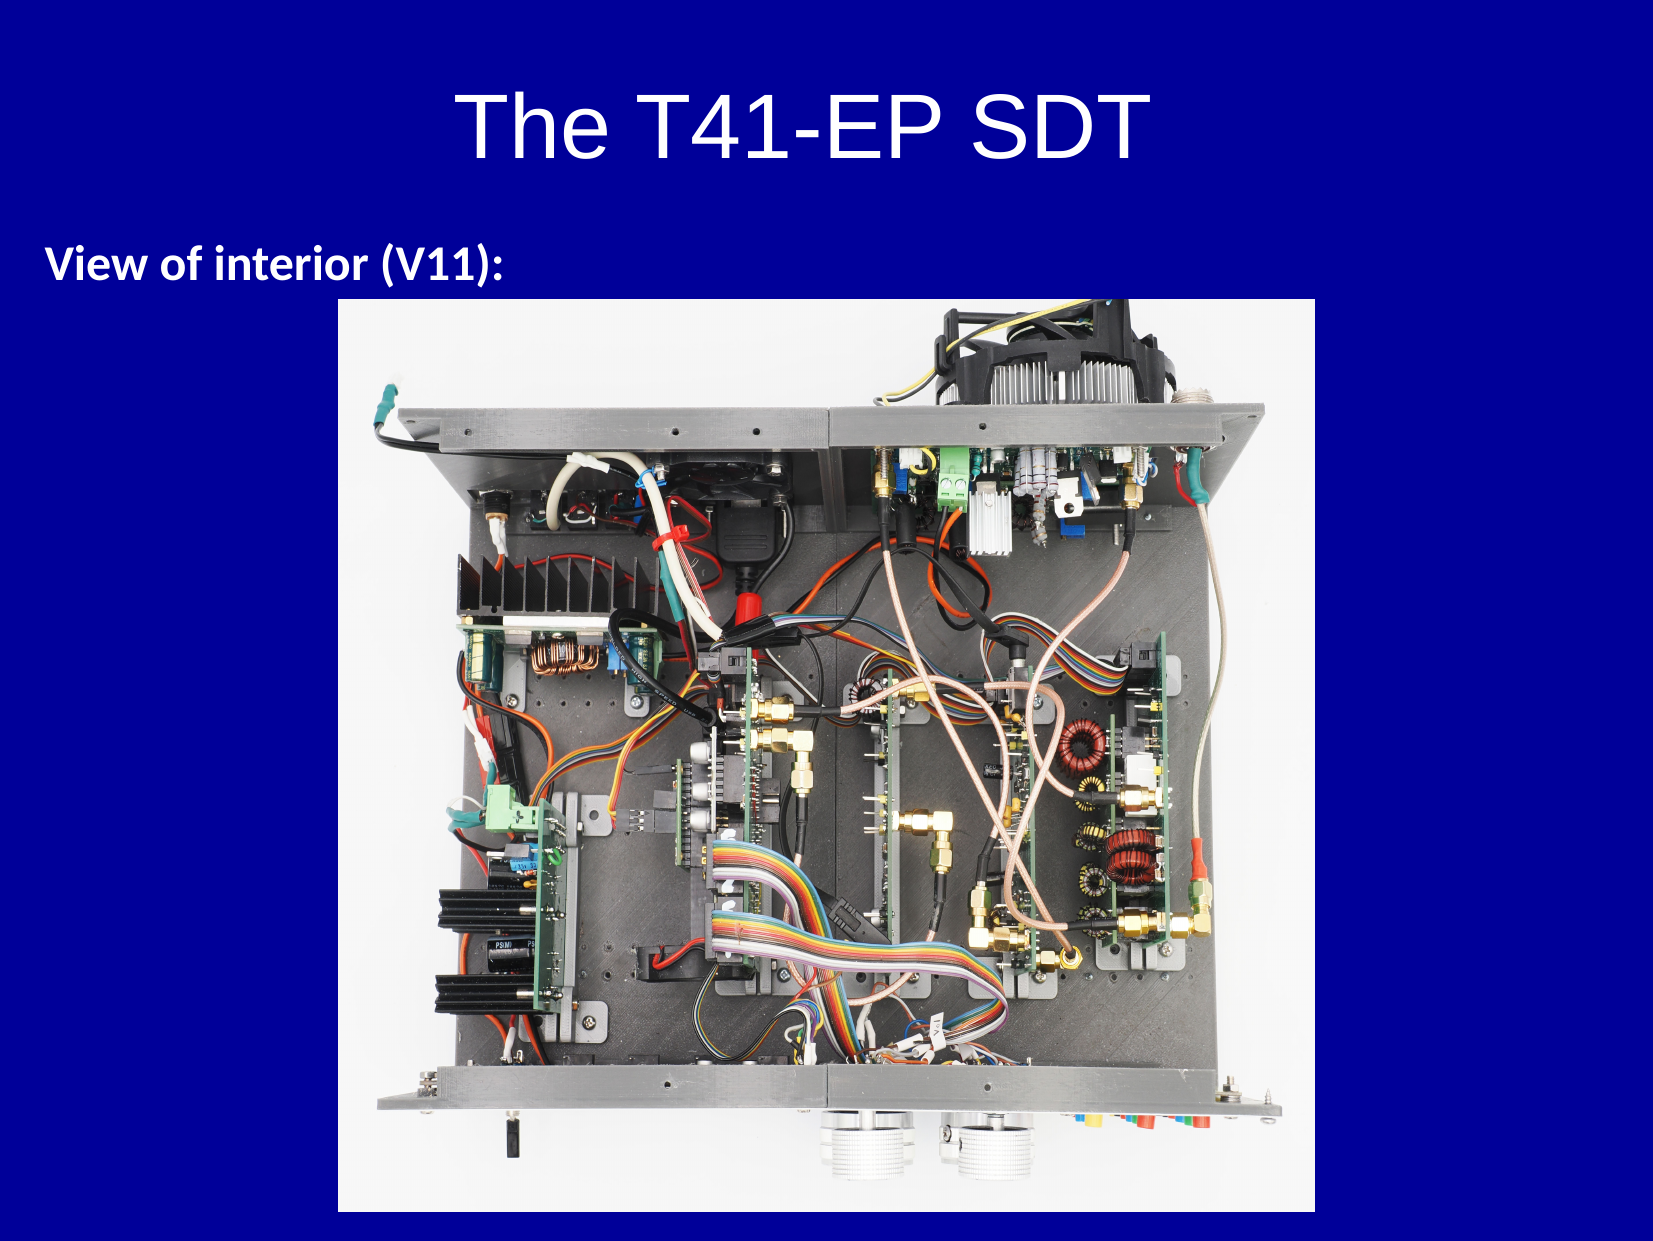

The T41-EP SDT
View of interior (V11):